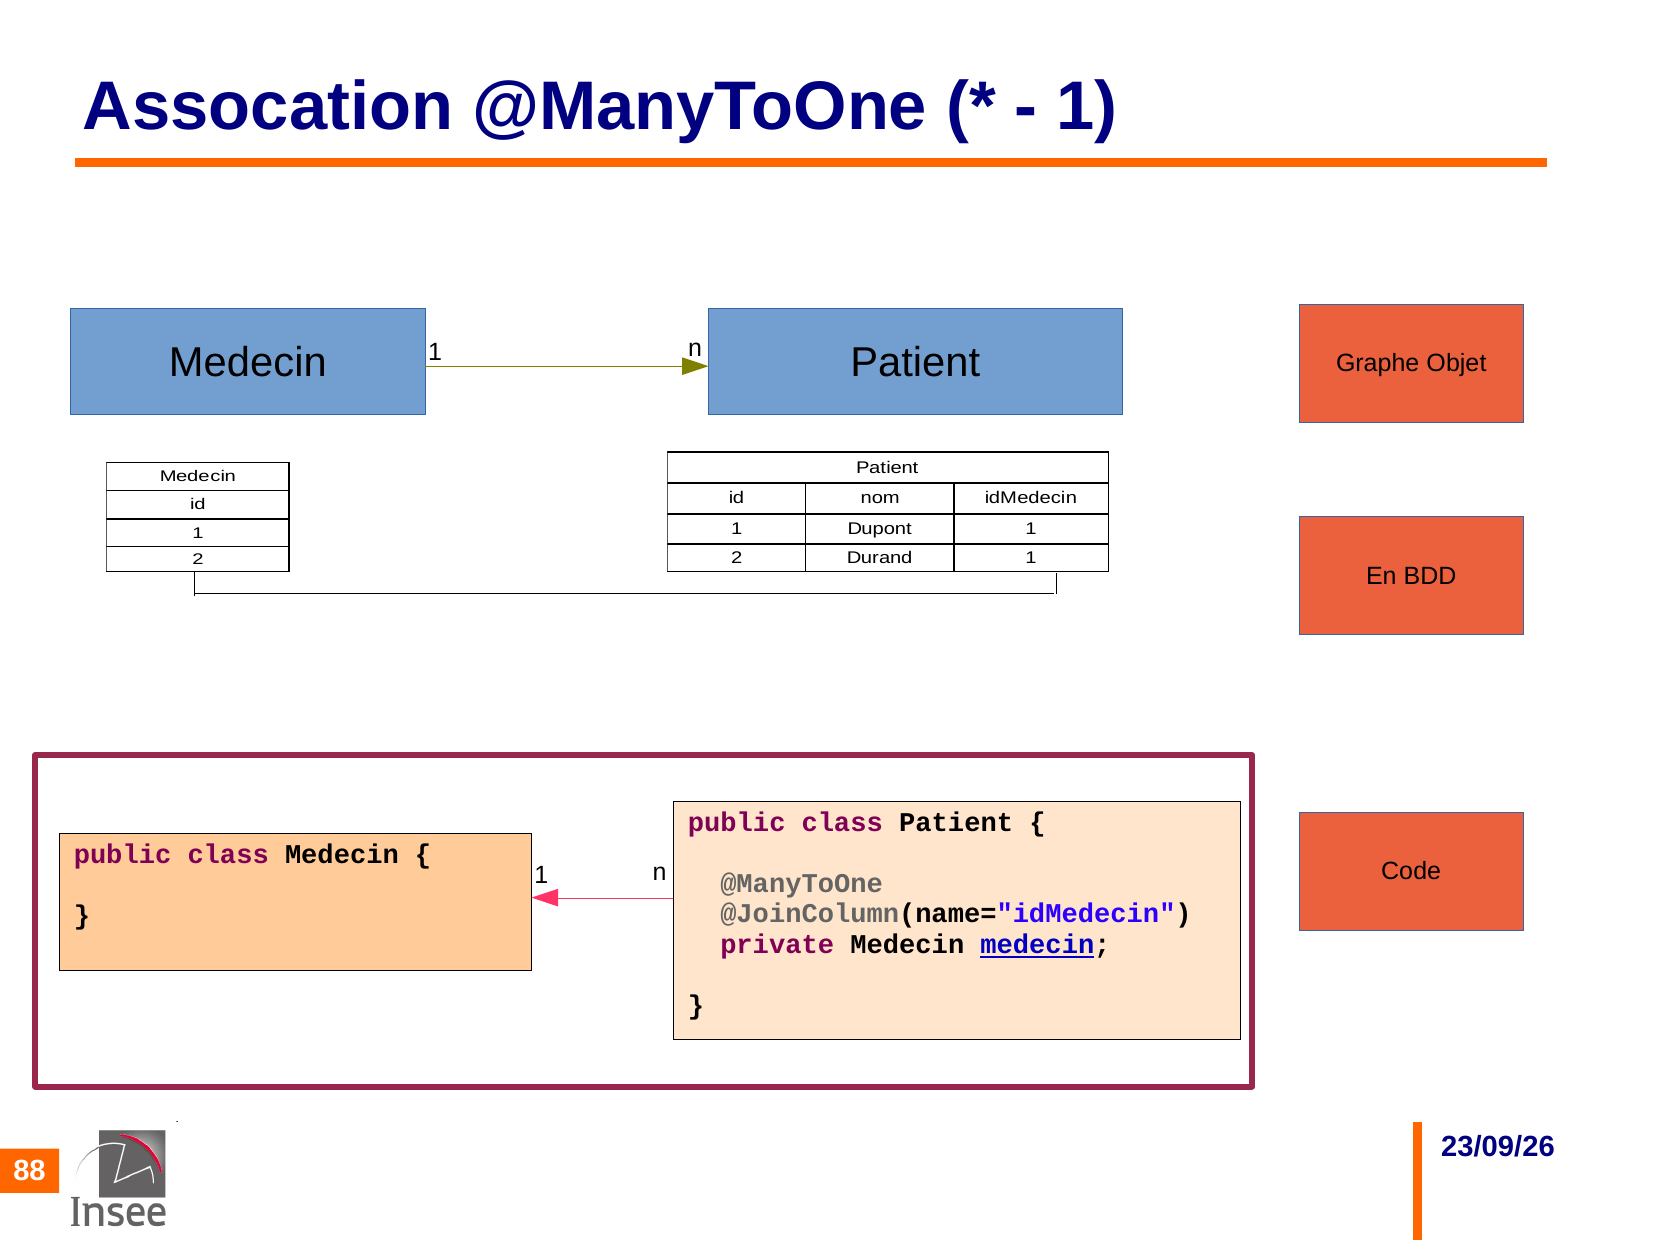

# Assocation @ManyToOne (* - 1)
Graphe Objet
Medecin
Patient
n
1
En BDD
public class Patient {
 @ManyToOne
 @JoinColumn(name="idMedecin")
 private Medecin medecin;
}
Code
public class Medecin {
}
n
1
88